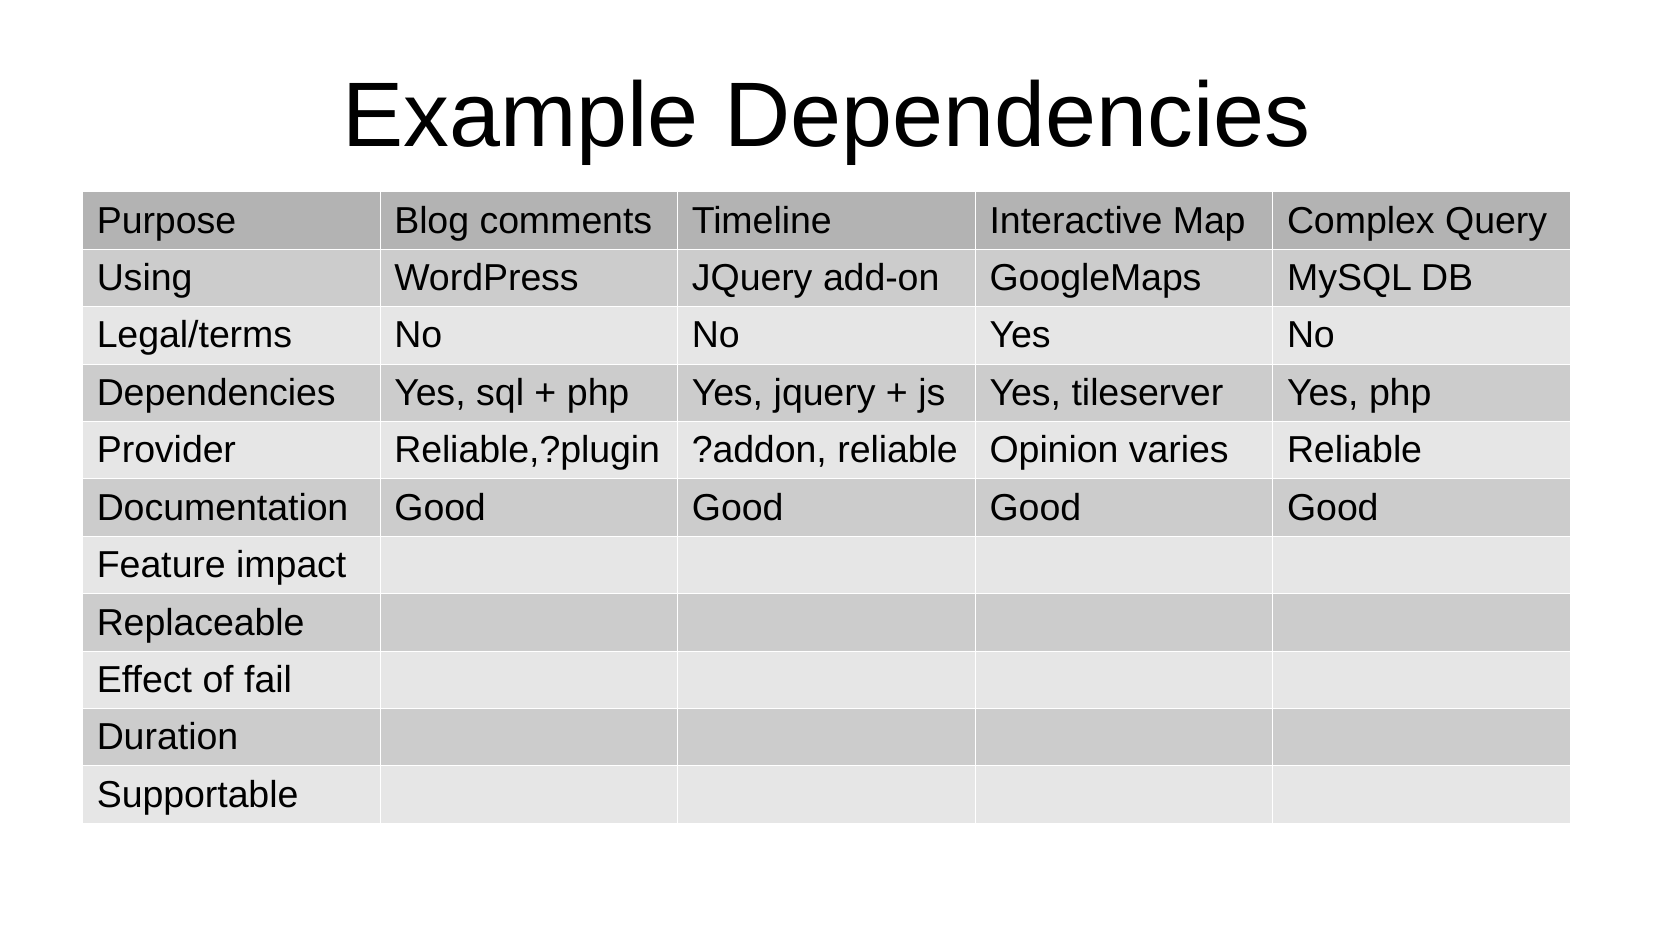

# Example Dependencies
| Purpose | Blog comments | Timeline | Interactive Map | Complex Query |
| --- | --- | --- | --- | --- |
| Using | WordPress | JQuery add-on | GoogleMaps | MySQL DB |
| Legal/terms | No | No | Yes | No |
| Dependencies | Yes, sql + php | Yes, jquery + js | Yes, tileserver | Yes, php |
| Provider | Reliable,?plugin | ?addon, reliable | Opinion varies | Reliable |
| Documentation | Good | Good | Good | Good |
| Feature impact | | | | |
| Replaceable | | | | |
| Effect of fail | | | | |
| Duration | | | | |
| Supportable | | | | |